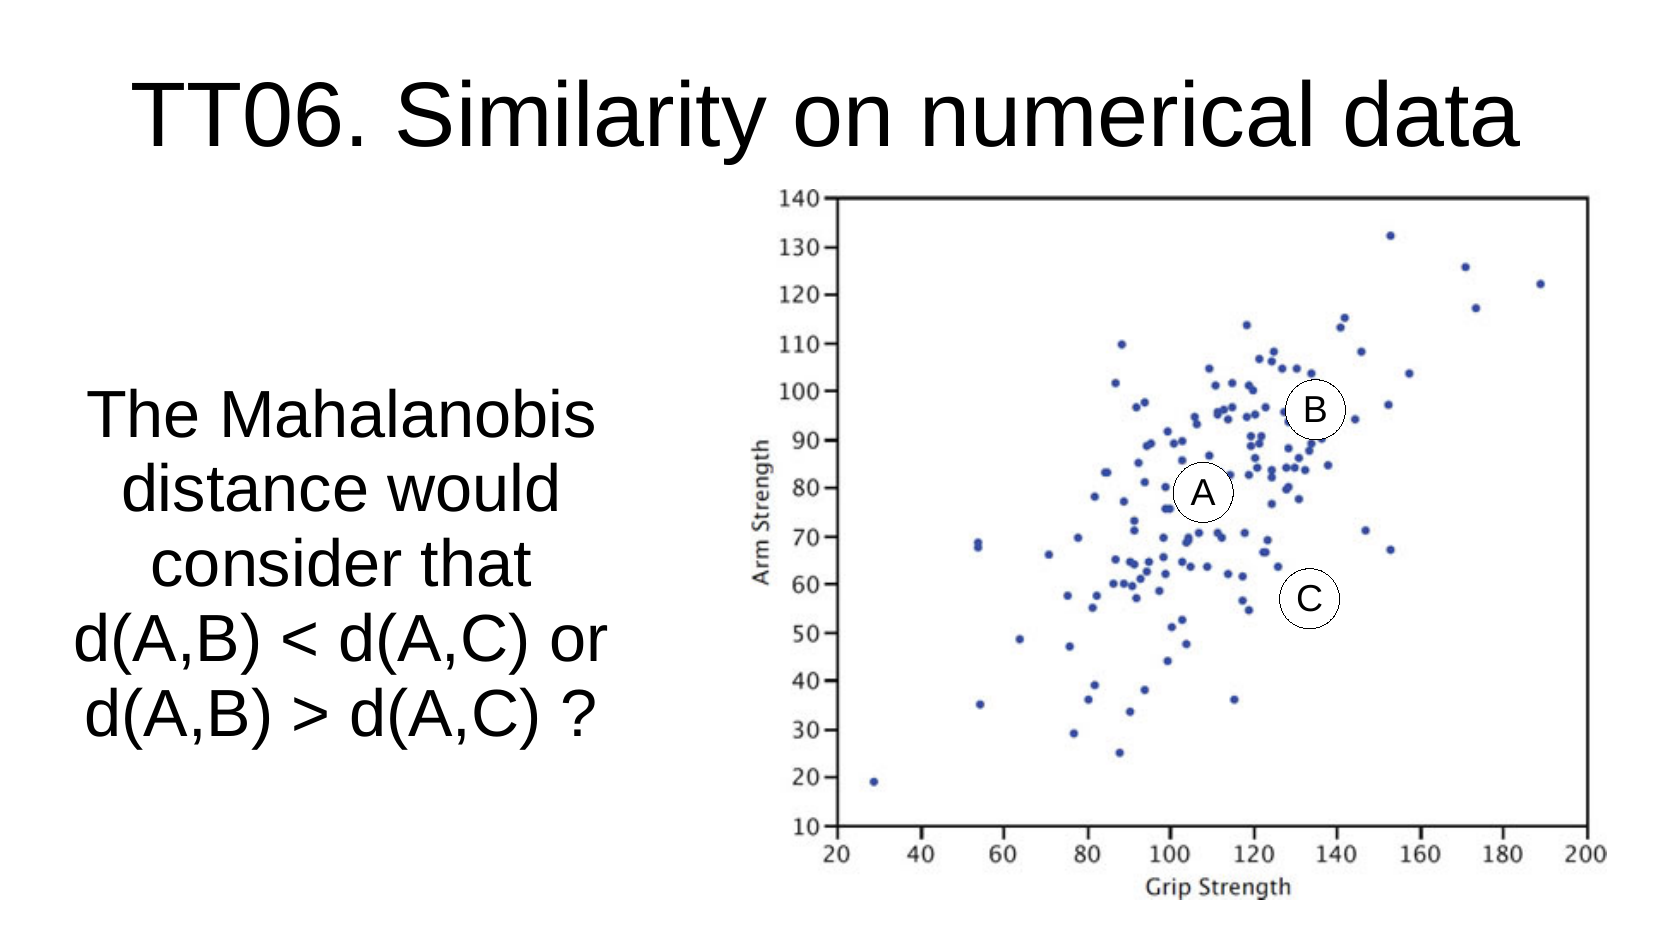

TT06. Similarity on numerical data
# The Mahalanobis distance would consider that
d(A,B) < d(A,C) or d(A,B) > d(A,C) ?
B
A
C
19